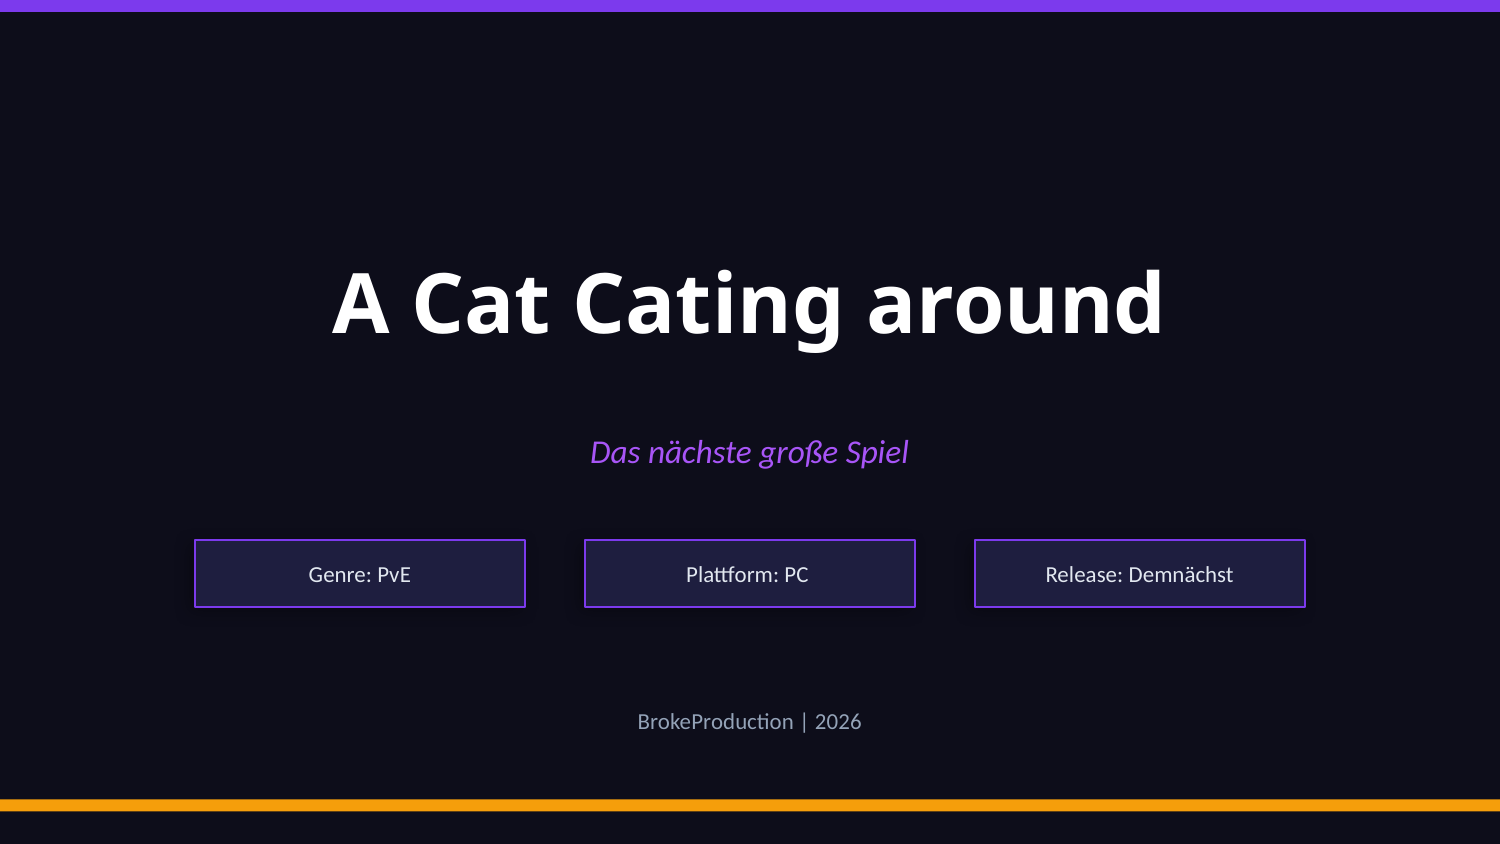

A Cat Cating around
Das nächste große Spiel
Genre: PvE
Plattform: PC
Release: Demnächst
BrokeProduction | 2026